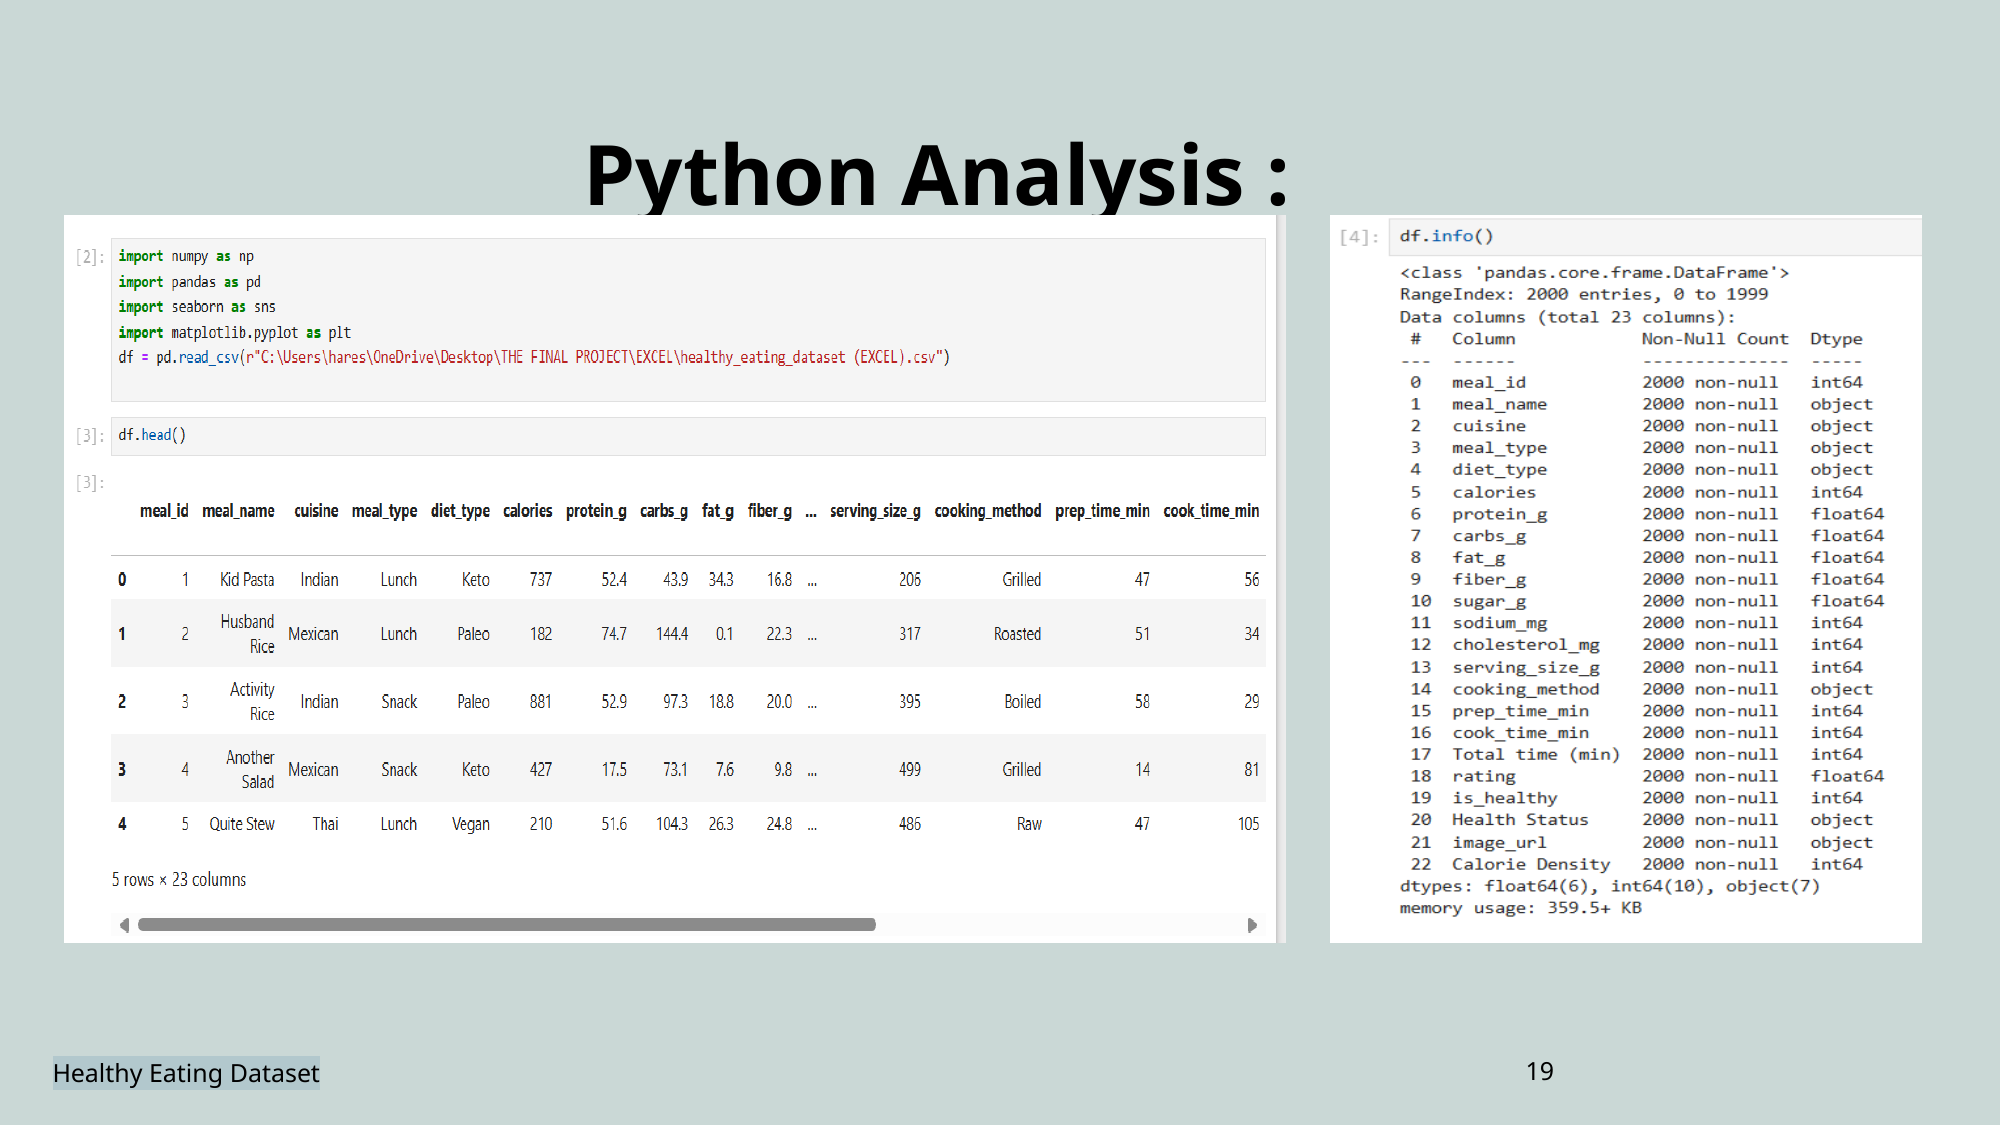

# Python Analysis :
Healthy Eating Dataset